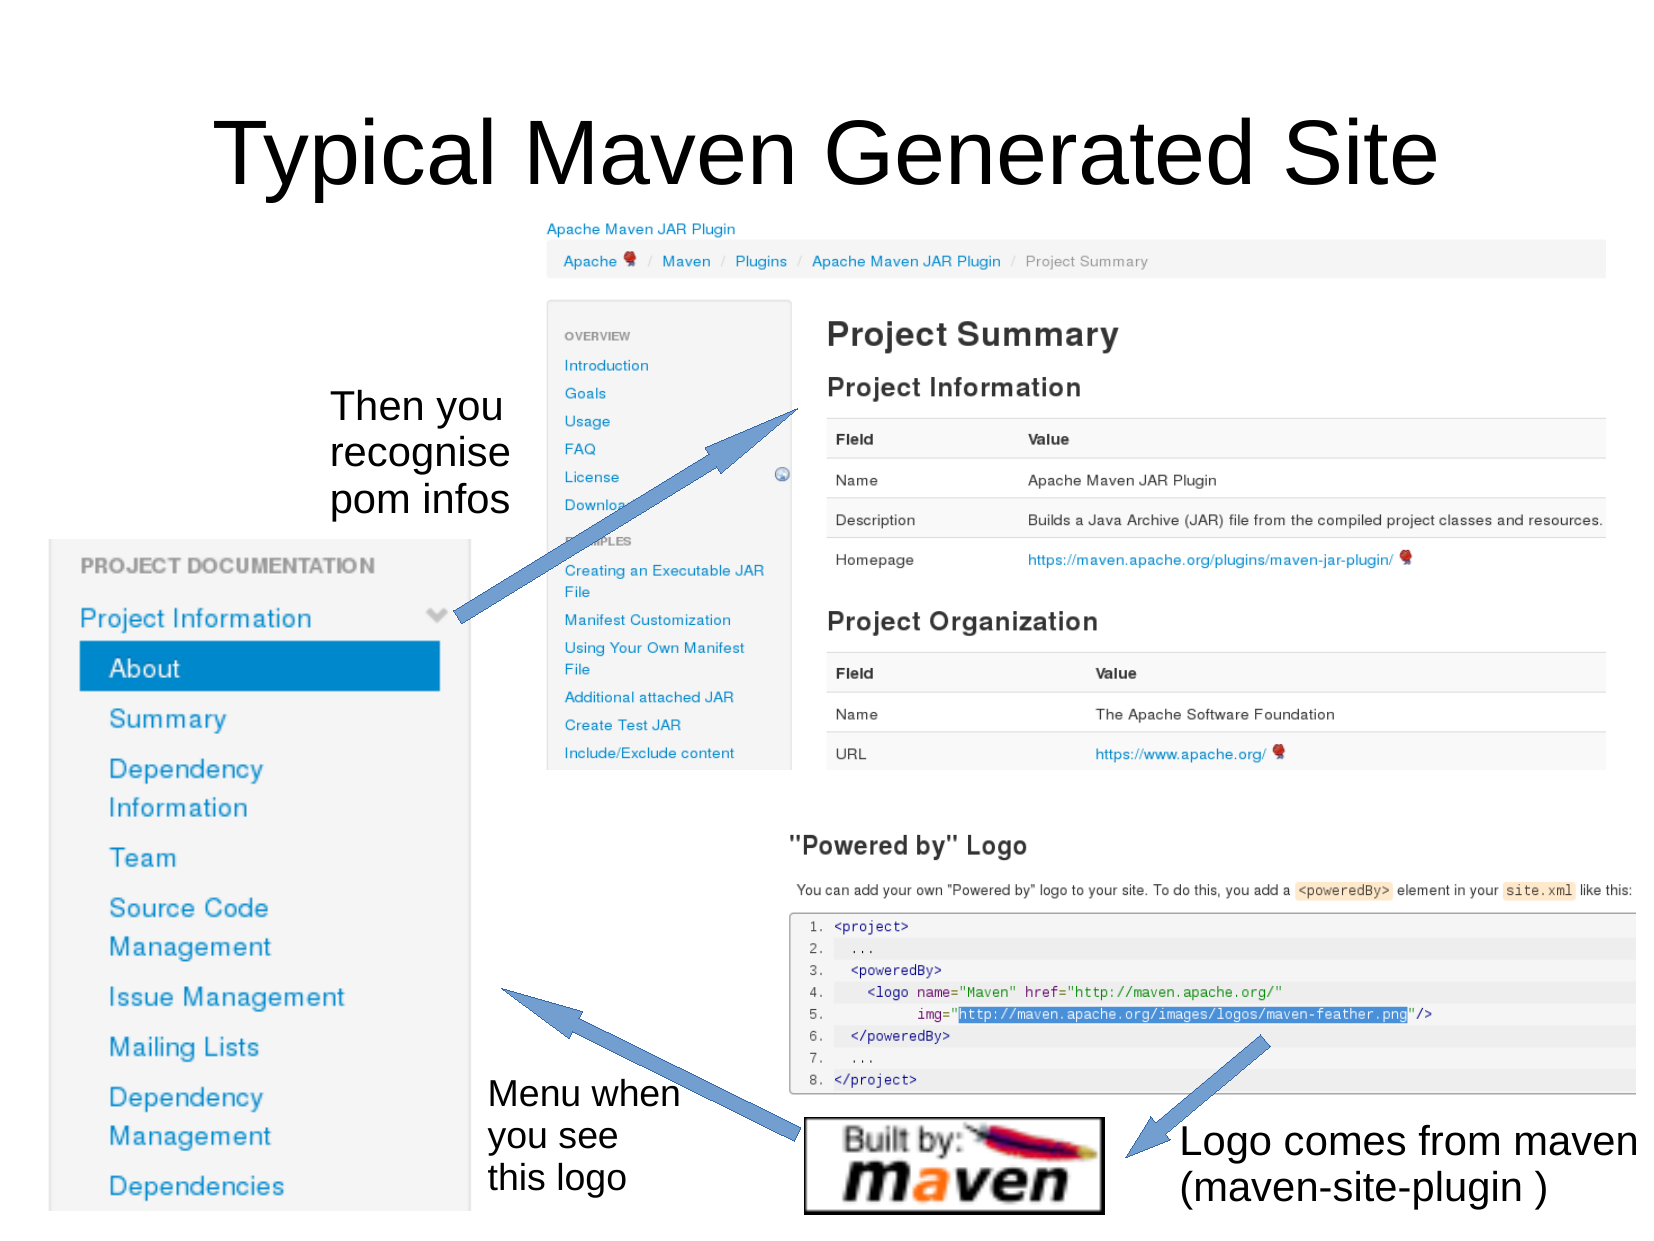

# Typical Maven Generated Site
Then you
recognise
pom infos
Menu when
you see
this logo
Logo comes from maven
(maven-site-plugin )